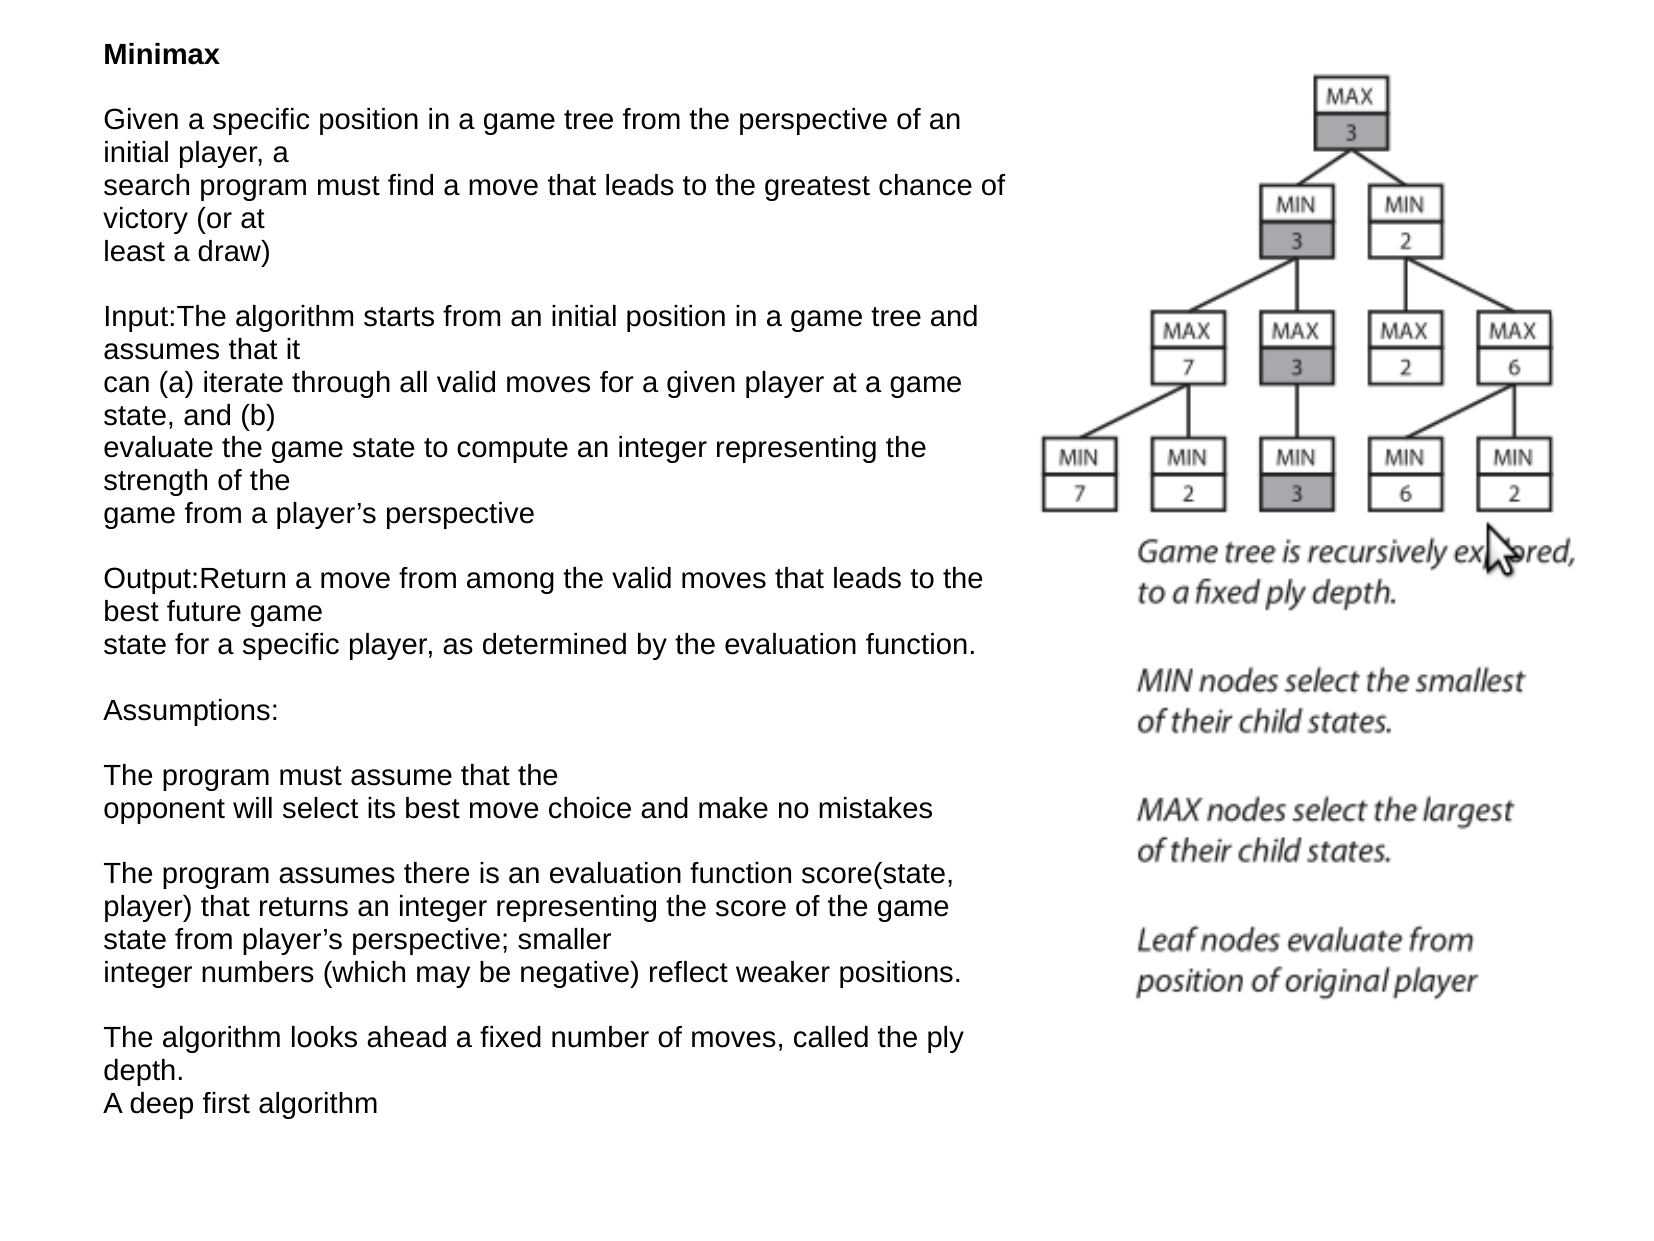

Minimax
Given a specific position in a game tree from the perspective of an initial player, a
search program must find a move that leads to the greatest chance of victory (or at
least a draw)
Input:The algorithm starts from an initial position in a game tree and assumes that it
can (a) iterate through all valid moves for a given player at a game state, and (b)
evaluate the game state to compute an integer representing the strength of the
game from a player’s perspective
Output:Return a move from among the valid moves that leads to the best future game
state for a specific player, as determined by the evaluation function.
Assumptions:
The program must assume that the
opponent will select its best move choice and make no mistakes
The program assumes there is an evaluation function score(state, player) that returns an integer representing the score of the game state from player’s perspective; smaller
integer numbers (which may be negative) reflect weaker positions.
The algorithm looks ahead a fixed number of moves, called the ply depth.
A deep first algorithm